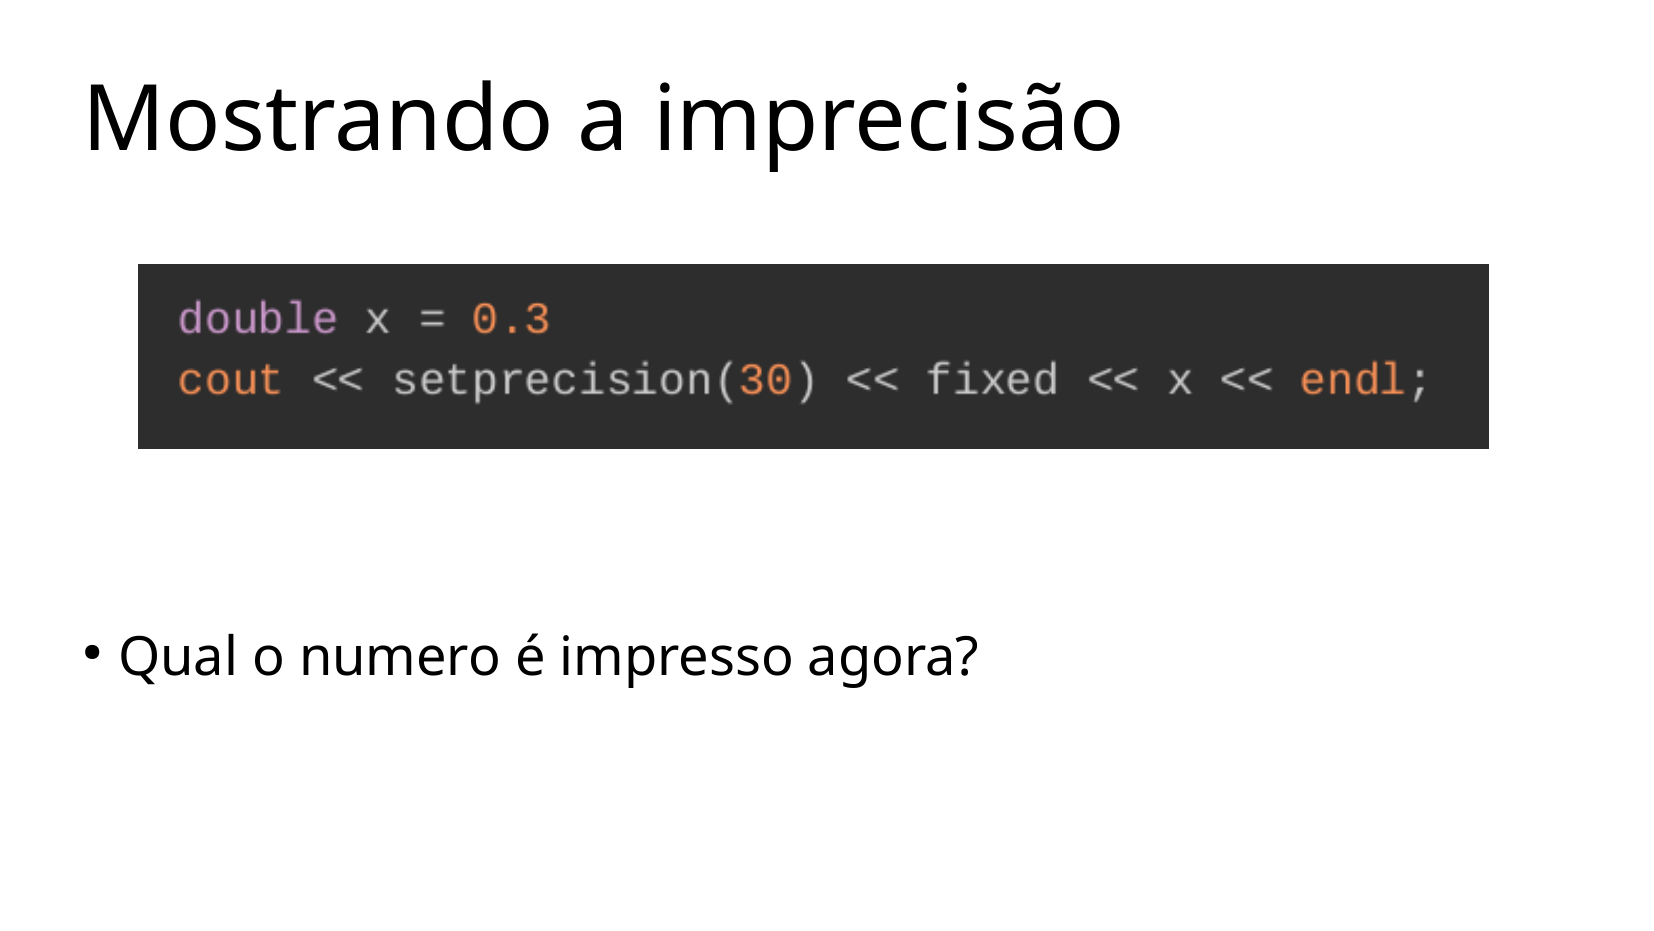

# Mostrando a imprecisão
Qual o numero é impresso agora?